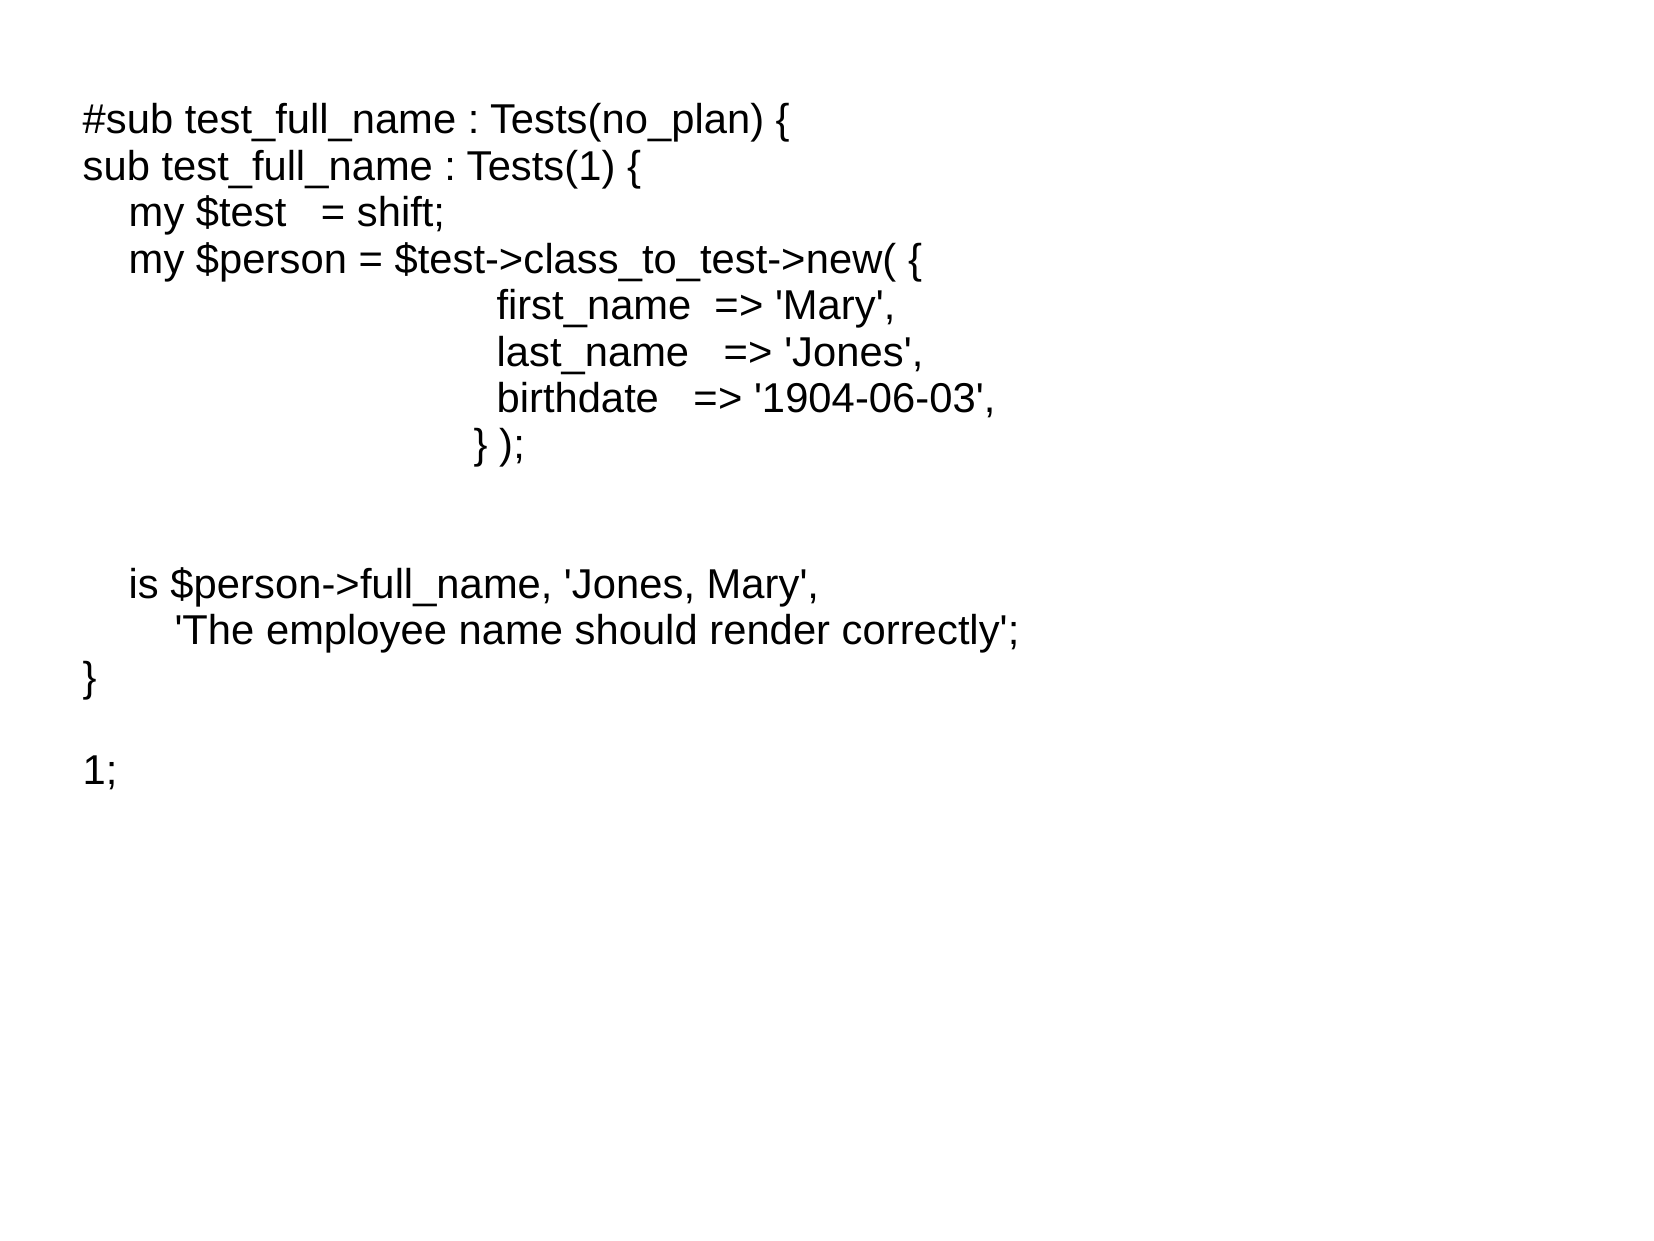

# #sub test_full_name : Tests(no_plan) {
sub test_full_name : Tests(1) {
 my $test = shift;
 my $person = $test->class_to_test->new( {
 first_name => 'Mary',
 last_name => 'Jones',
 birthdate => '1904-06-03',
 } );
 is $person->full_name, 'Jones, Mary',
 'The employee name should render correctly';
}
1;